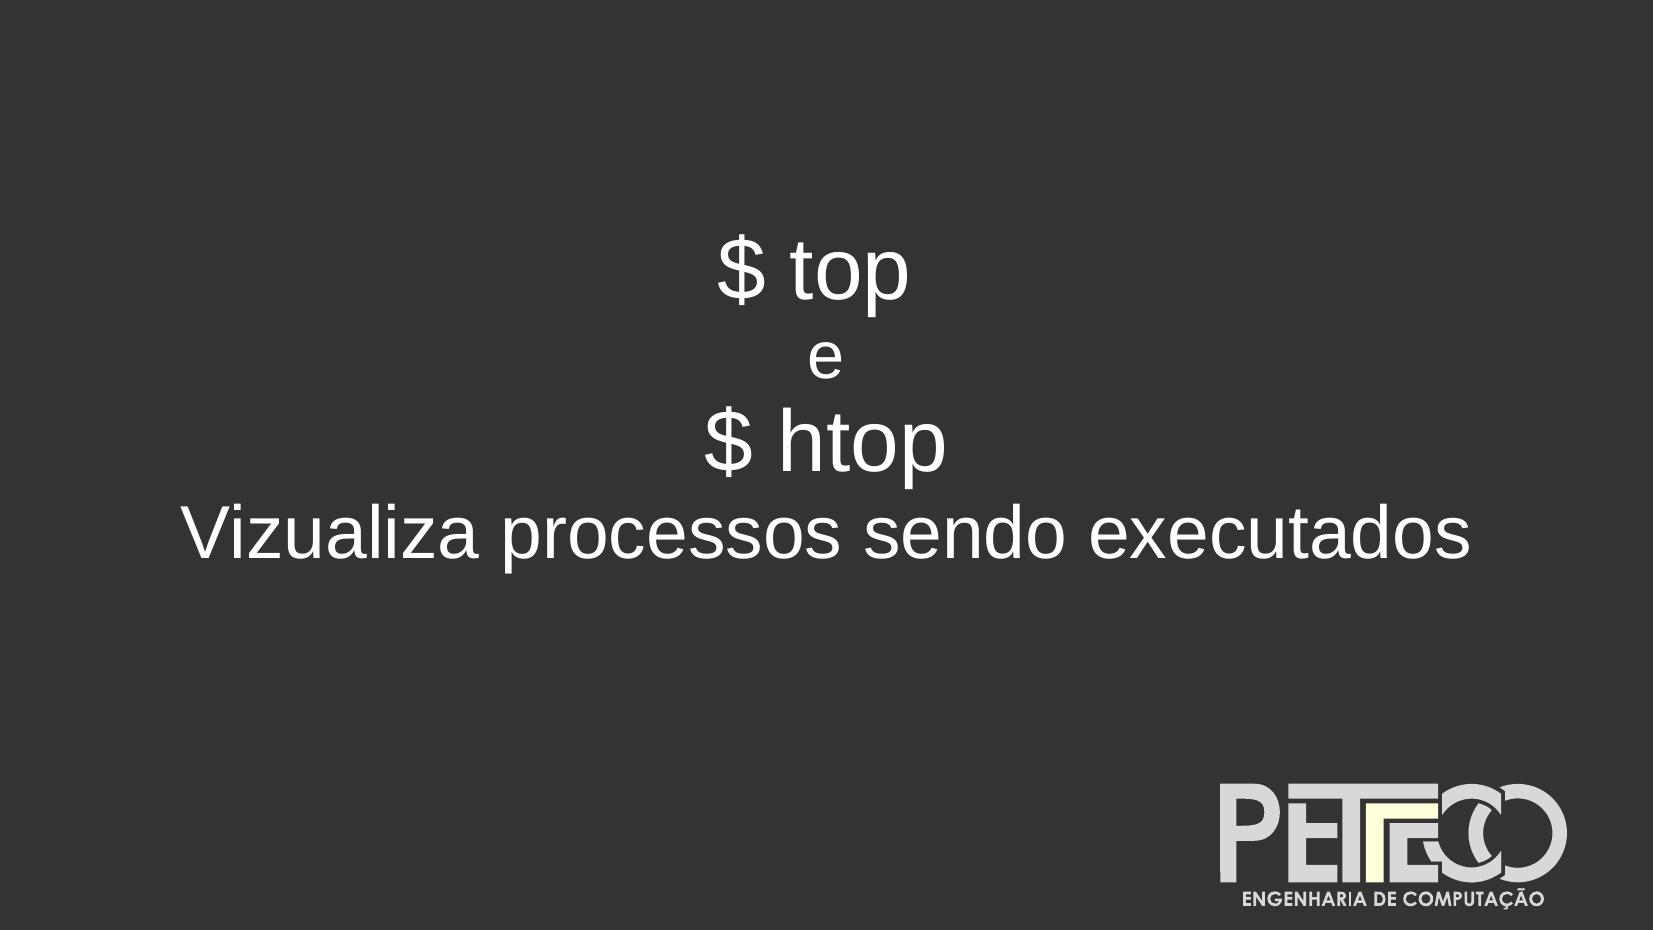

# $ top
e
$ htop
Vizualiza processos sendo executados